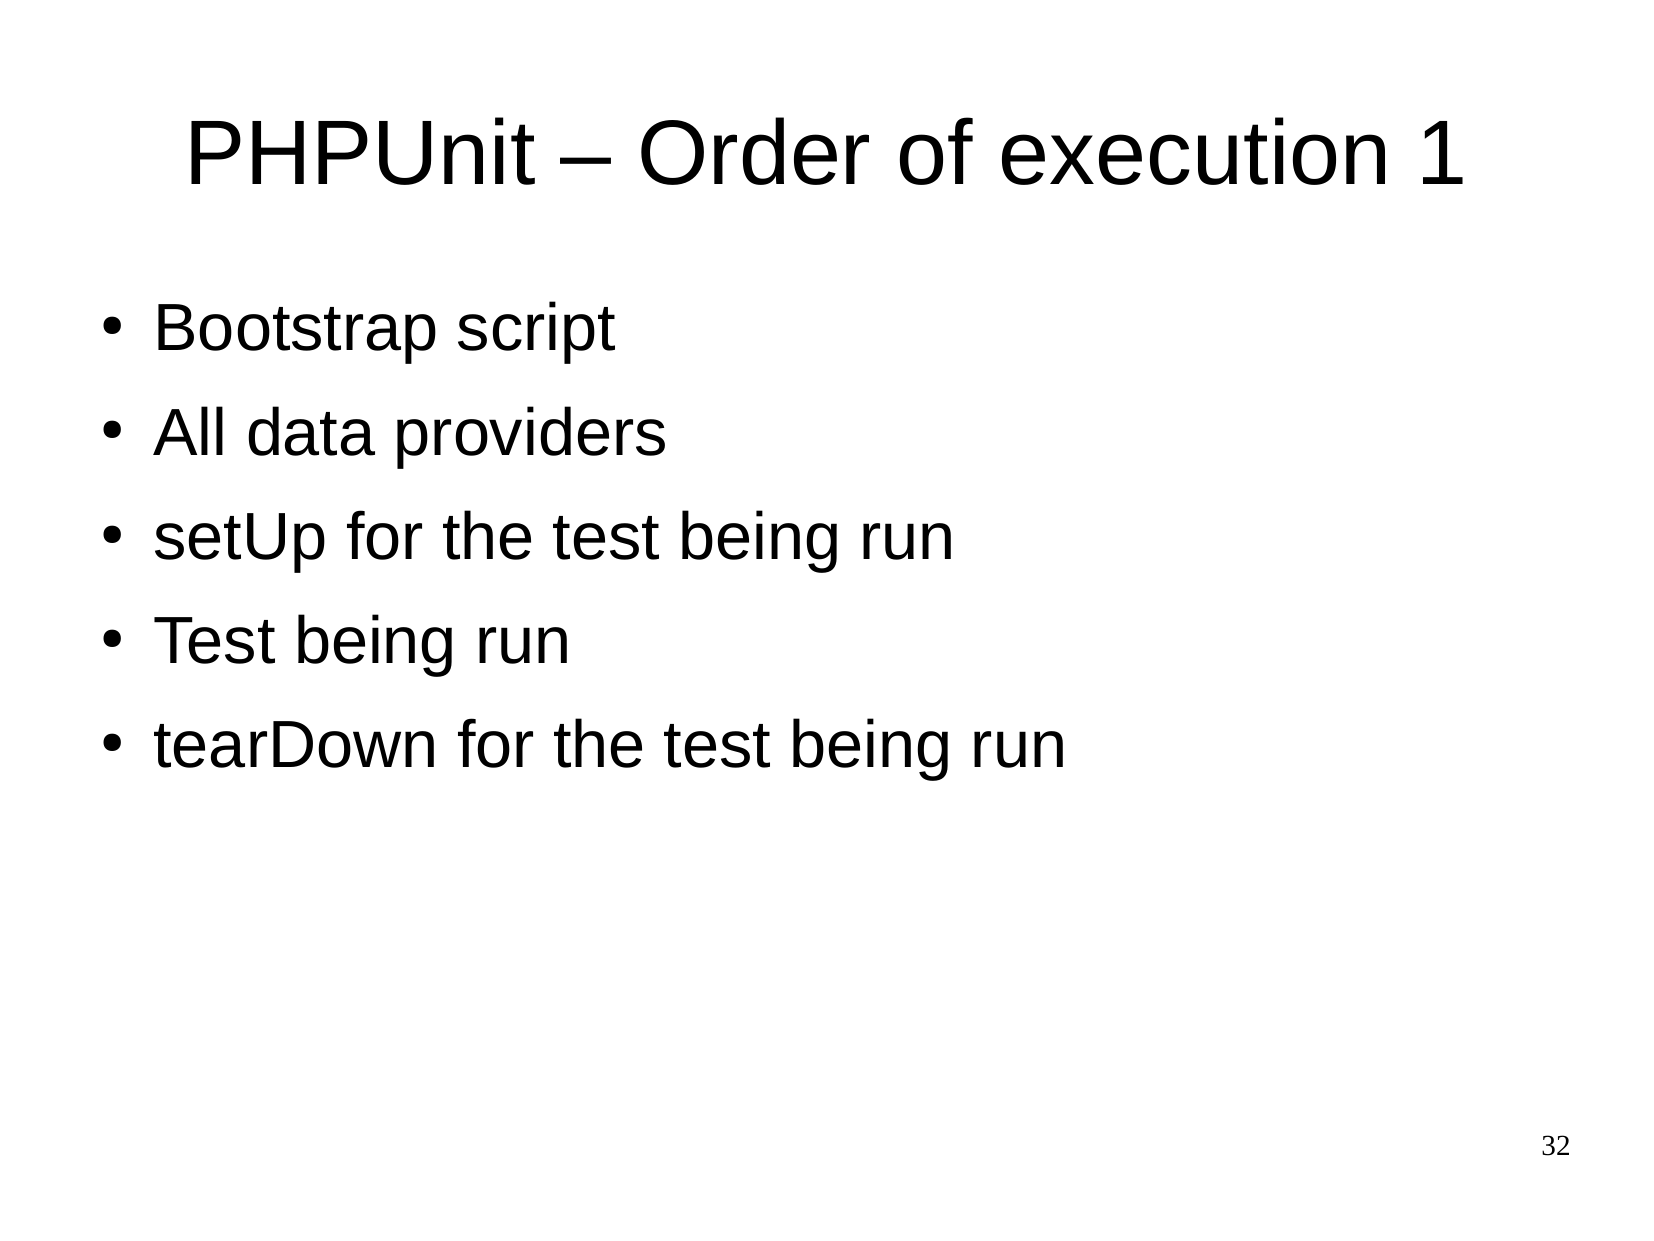

# PHPUnit – Order of execution 1
Bootstrap script
All data providers
setUp for the test being run
Test being run
tearDown for the test being run
32